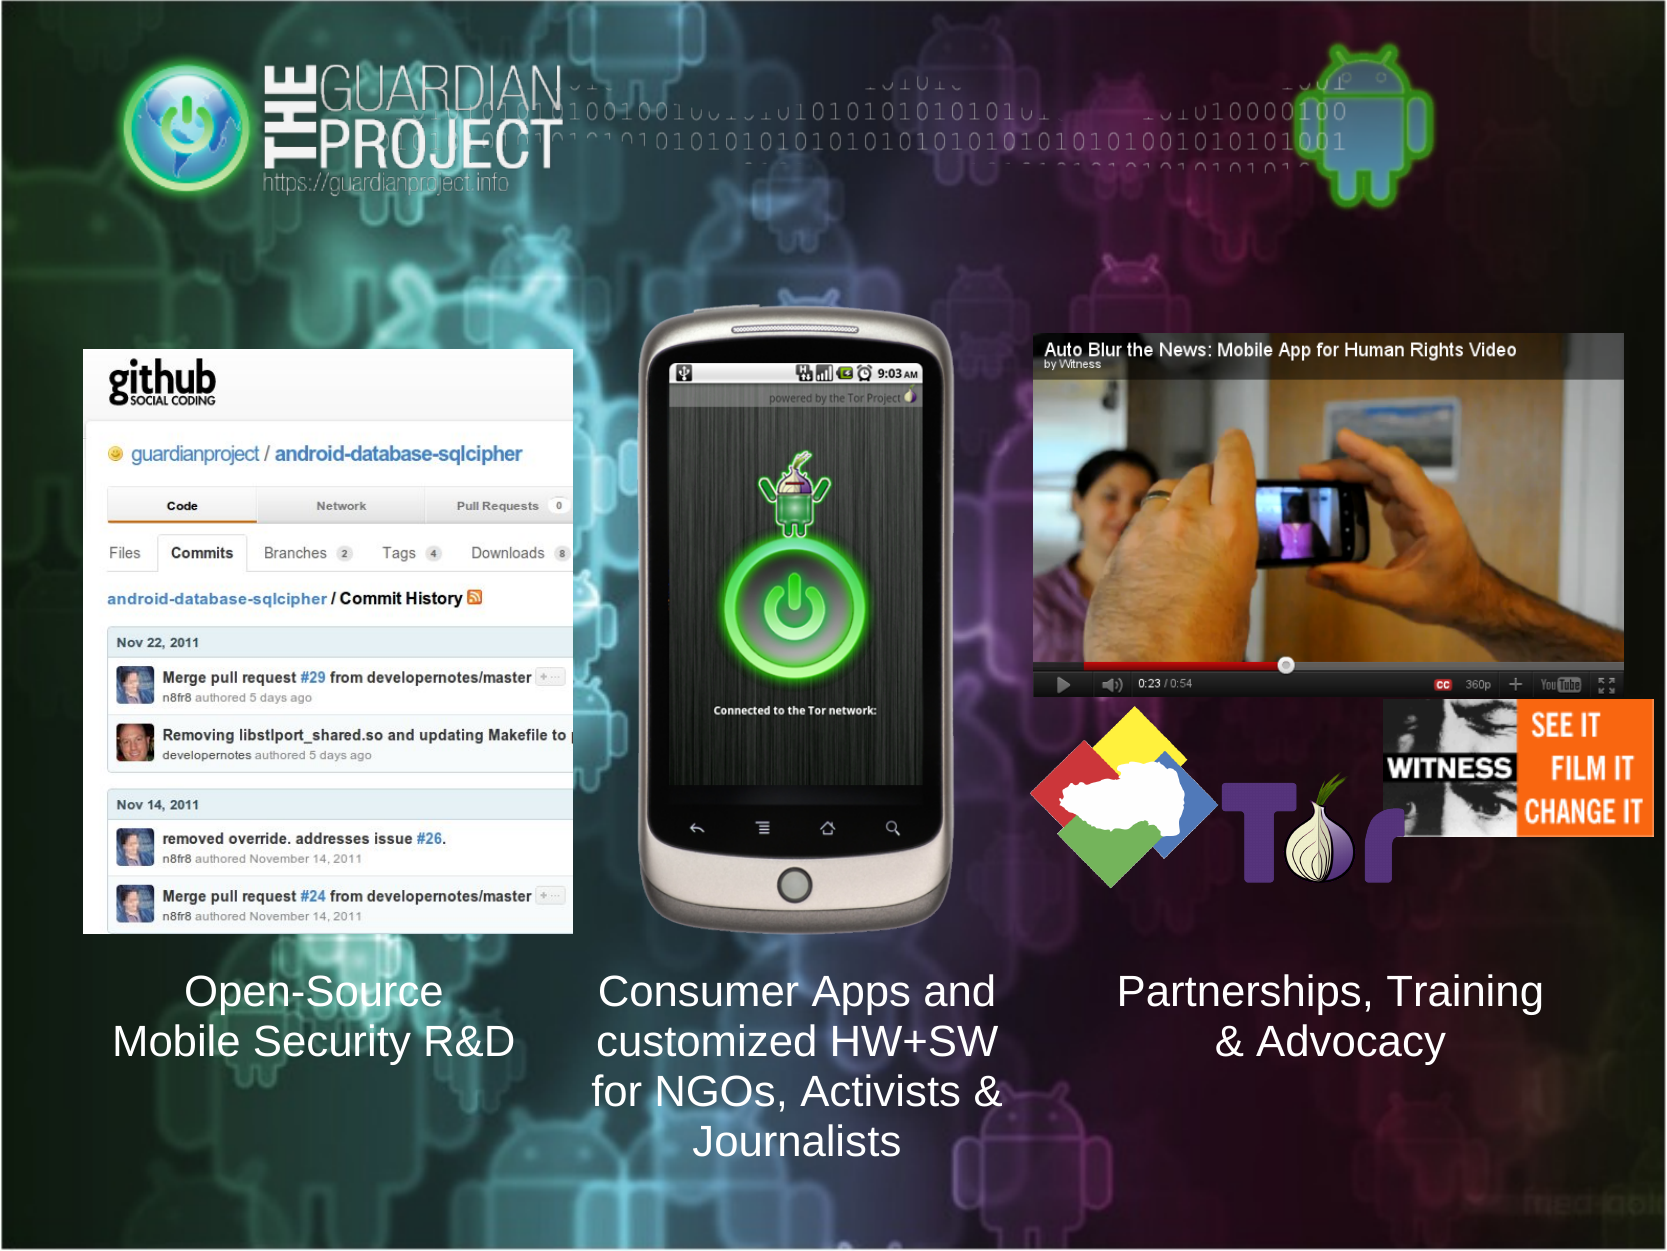

Open-Source
Mobile Security R&D
Consumer Apps and customized HW+SW for NGOs, Activists & Journalists
Partnerships, Training & Advocacy